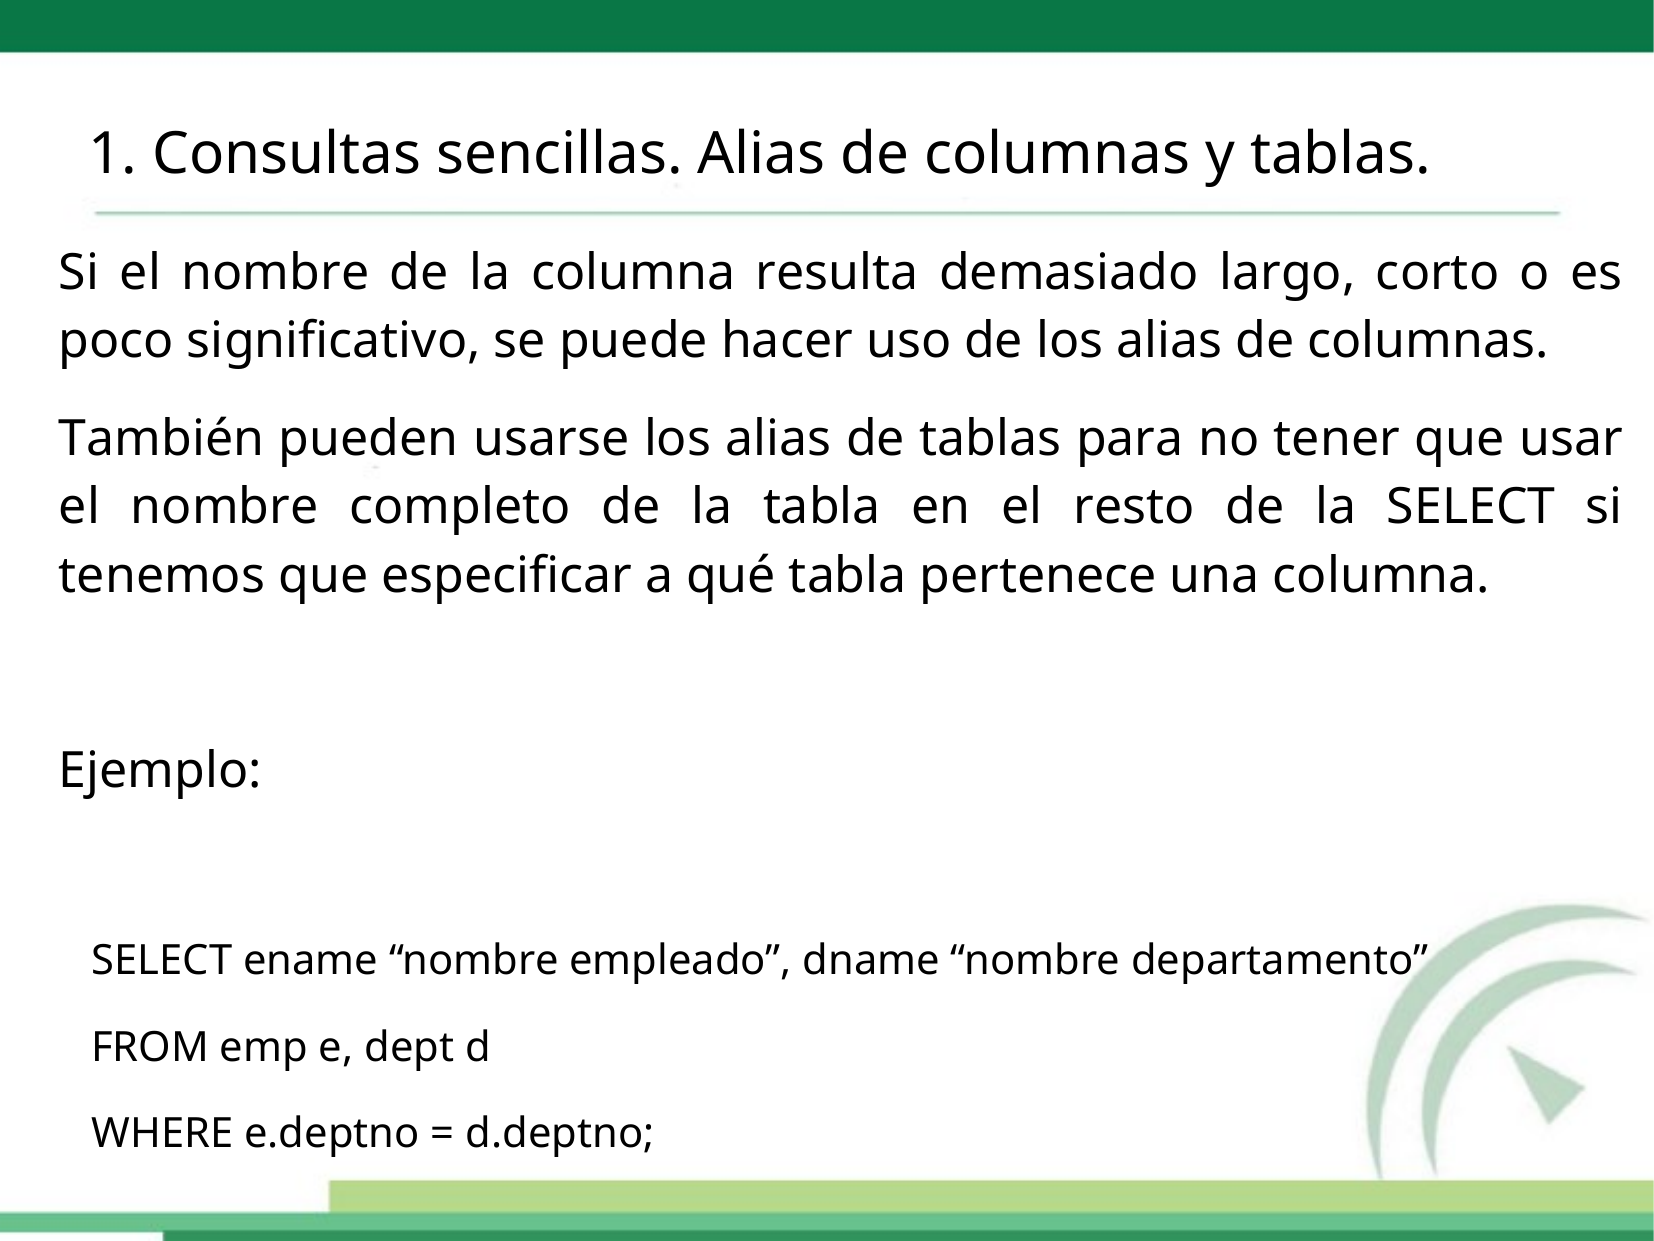

# 1. Consultas sencillas. Alias de columnas y tablas.
Si el nombre de la columna resulta demasiado largo, corto o es poco significativo, se puede hacer uso de los alias de columnas.
También pueden usarse los alias de tablas para no tener que usar el nombre completo de la tabla en el resto de la SELECT si tenemos que especificar a qué tabla pertenece una columna.
Ejemplo:
 SELECT ename “nombre empleado”, dname “nombre departamento”
 FROM emp e, dept d
 WHERE e.deptno = d.deptno;